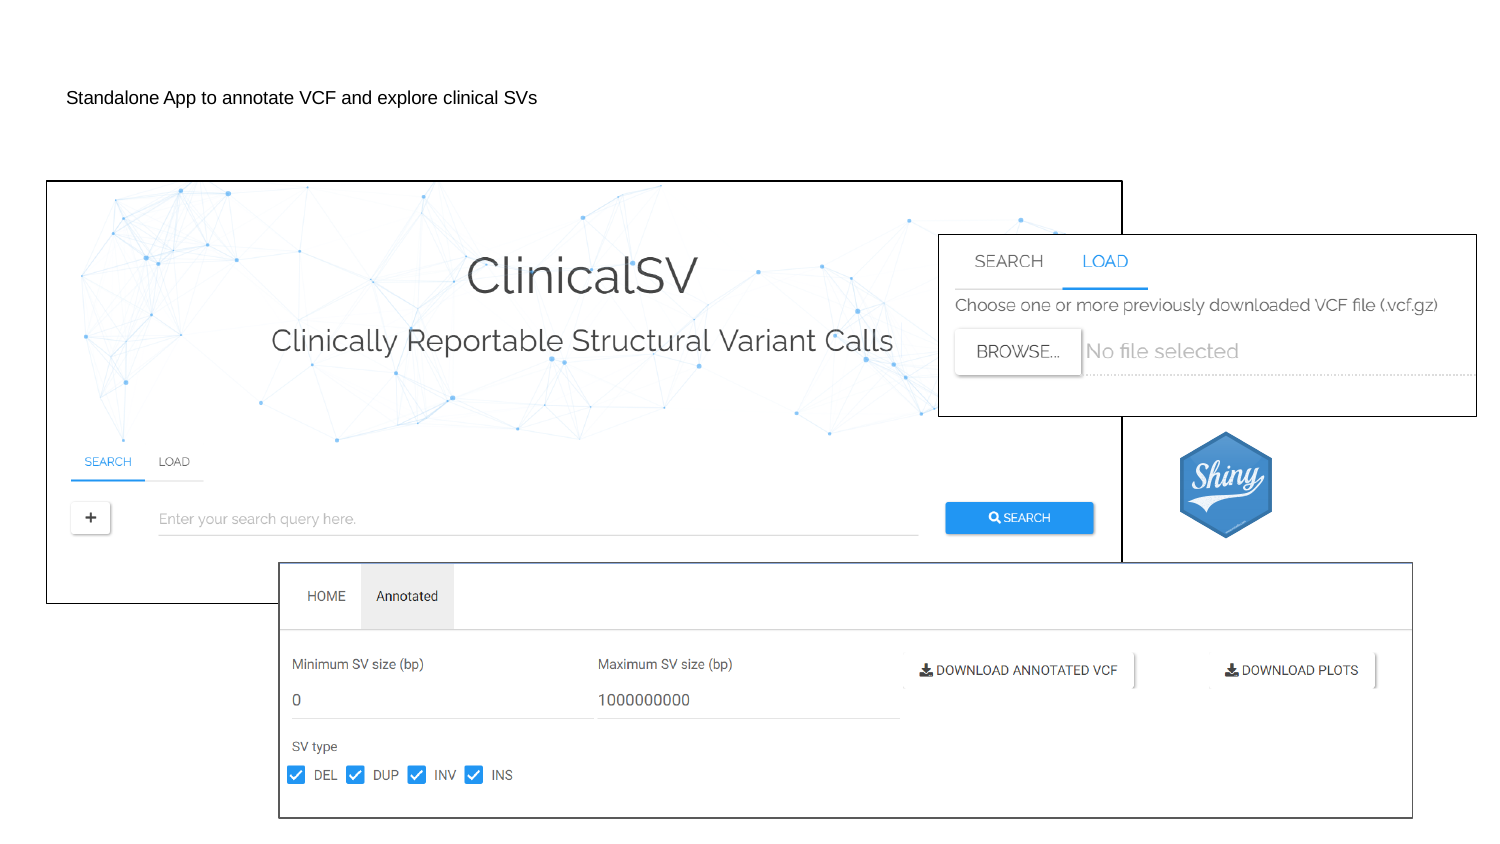

# Standalone App to annotate VCF and explore clinical SVs